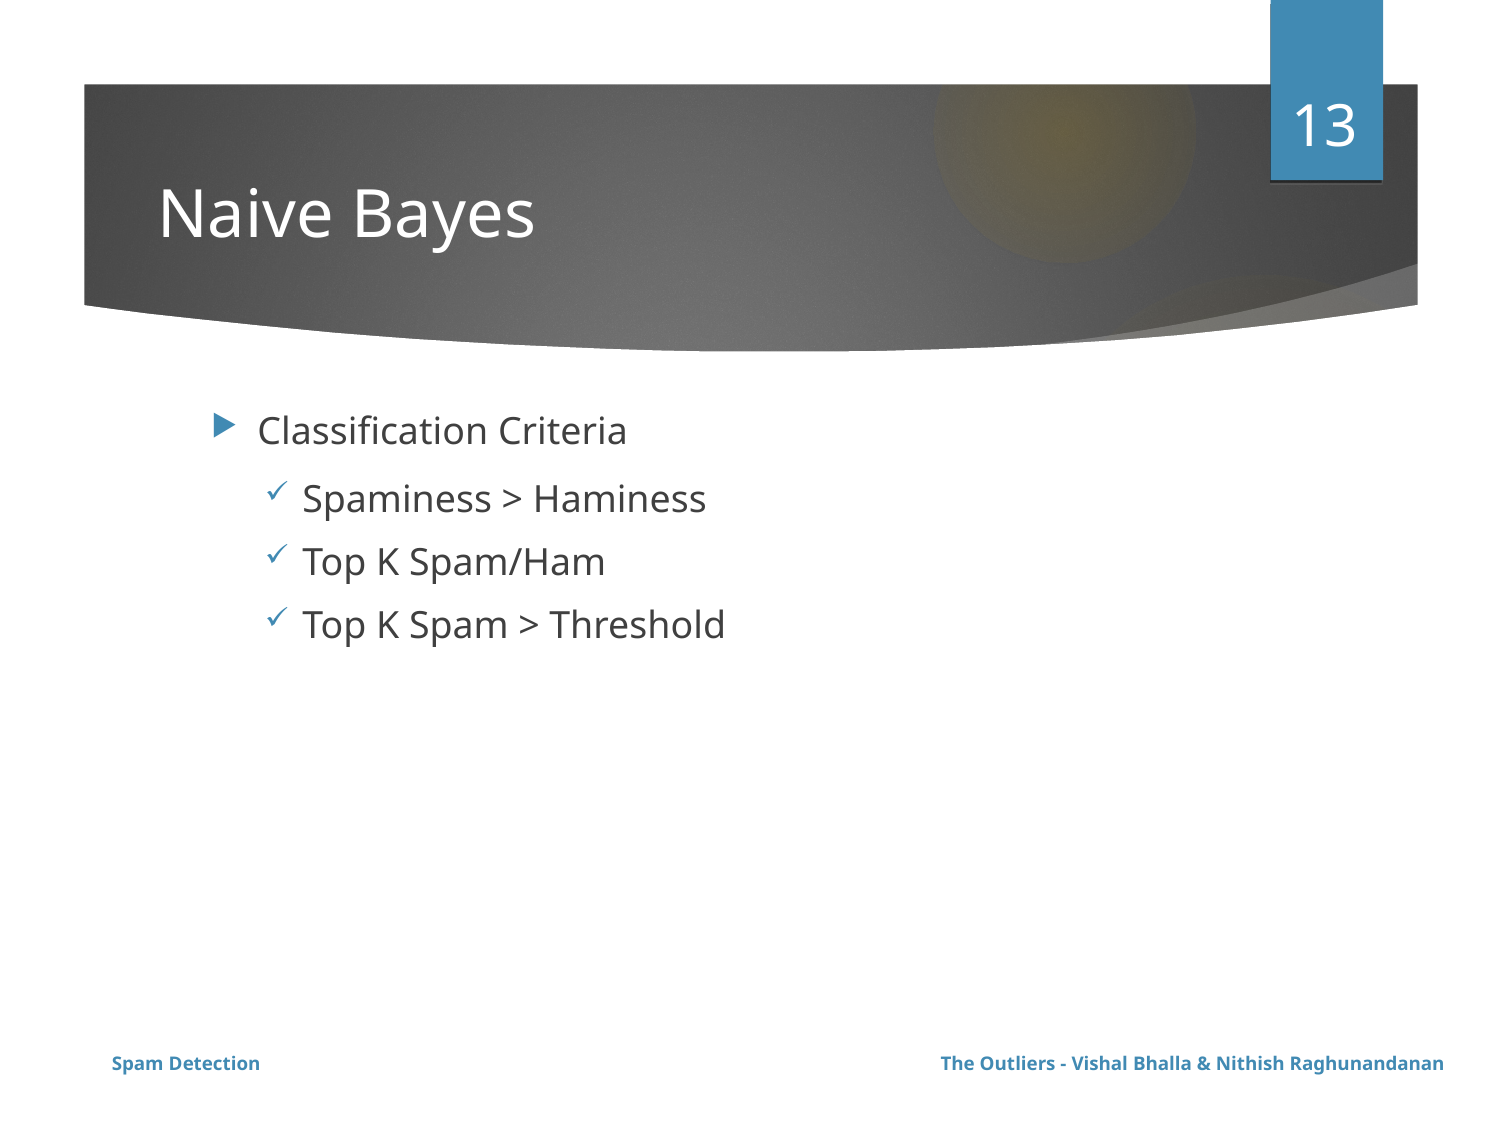

# Naive Bayes
Classification Criteria
Spaminess > Haminess
Top K Spam/Ham
Top K Spam > Threshold
The Outliers - Vishal Bhalla & Nithish Raghunandanan
Spam Detection